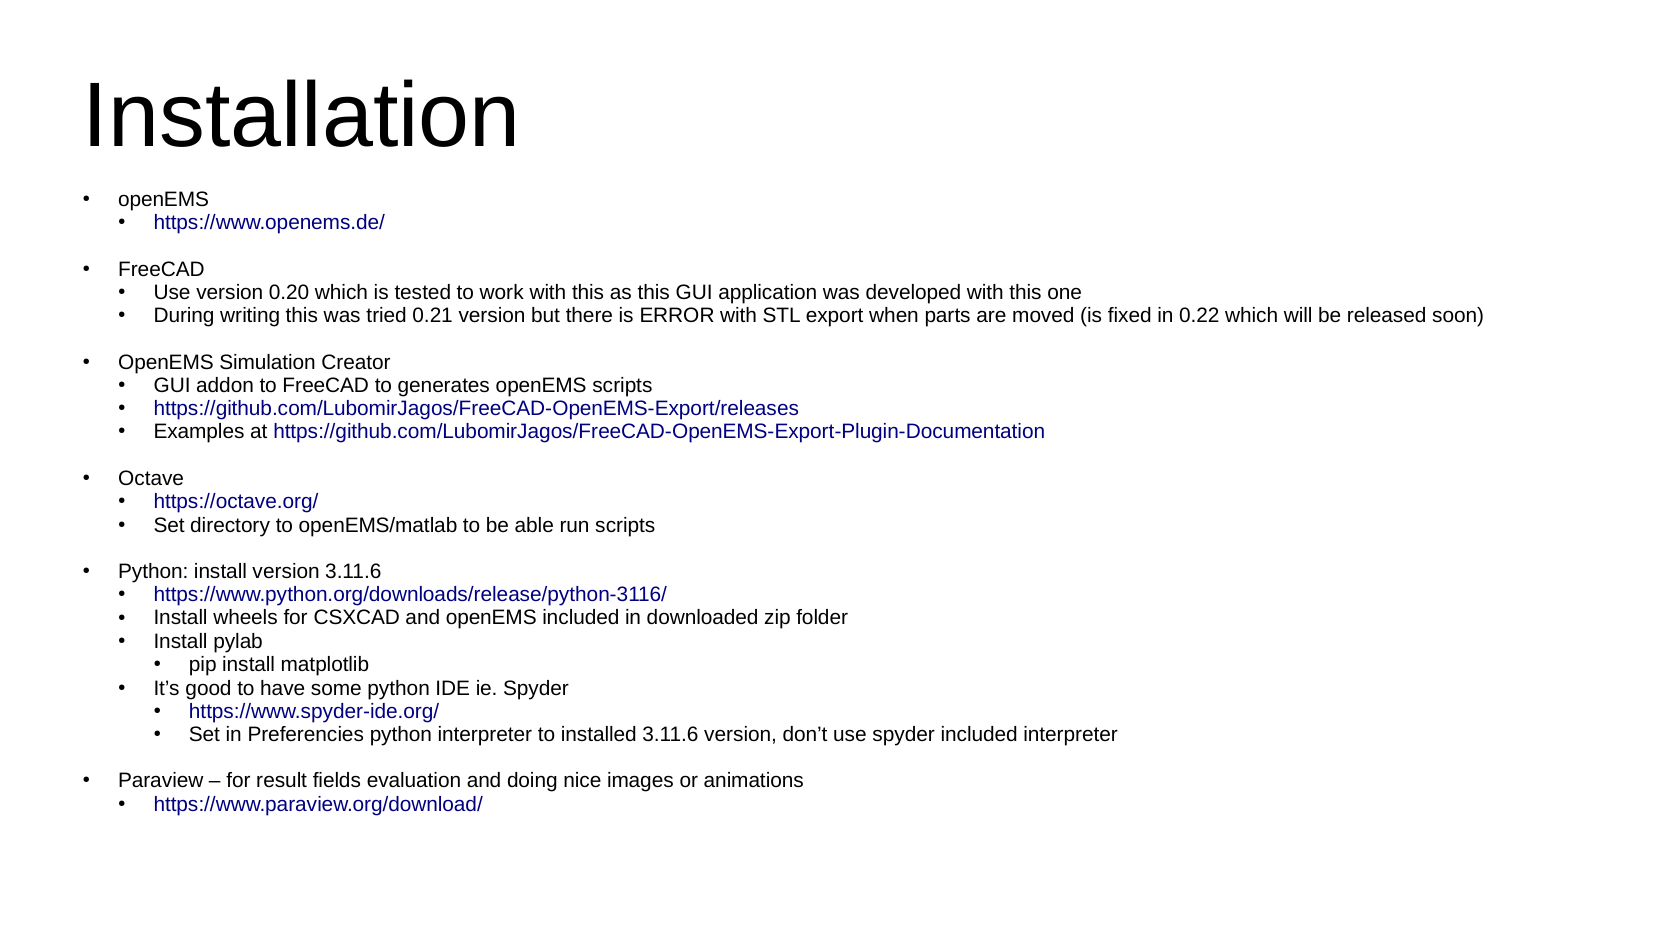

# Installation
openEMS
https://www.openems.de/
FreeCAD
Use version 0.20 which is tested to work with this as this GUI application was developed with this one
During writing this was tried 0.21 version but there is ERROR with STL export when parts are moved (is fixed in 0.22 which will be released soon)
OpenEMS Simulation Creator
GUI addon to FreeCAD to generates openEMS scripts
https://github.com/LubomirJagos/FreeCAD-OpenEMS-Export/releases
Examples at https://github.com/LubomirJagos/FreeCAD-OpenEMS-Export-Plugin-Documentation
Octave
https://octave.org/
Set directory to openEMS/matlab to be able run scripts
Python: install version 3.11.6
https://www.python.org/downloads/release/python-3116/
Install wheels for CSXCAD and openEMS included in downloaded zip folder
Install pylab
pip install matplotlib
It’s good to have some python IDE ie. Spyder
https://www.spyder-ide.org/
Set in Preferencies python interpreter to installed 3.11.6 version, don’t use spyder included interpreter
Paraview – for result fields evaluation and doing nice images or animations
https://www.paraview.org/download/